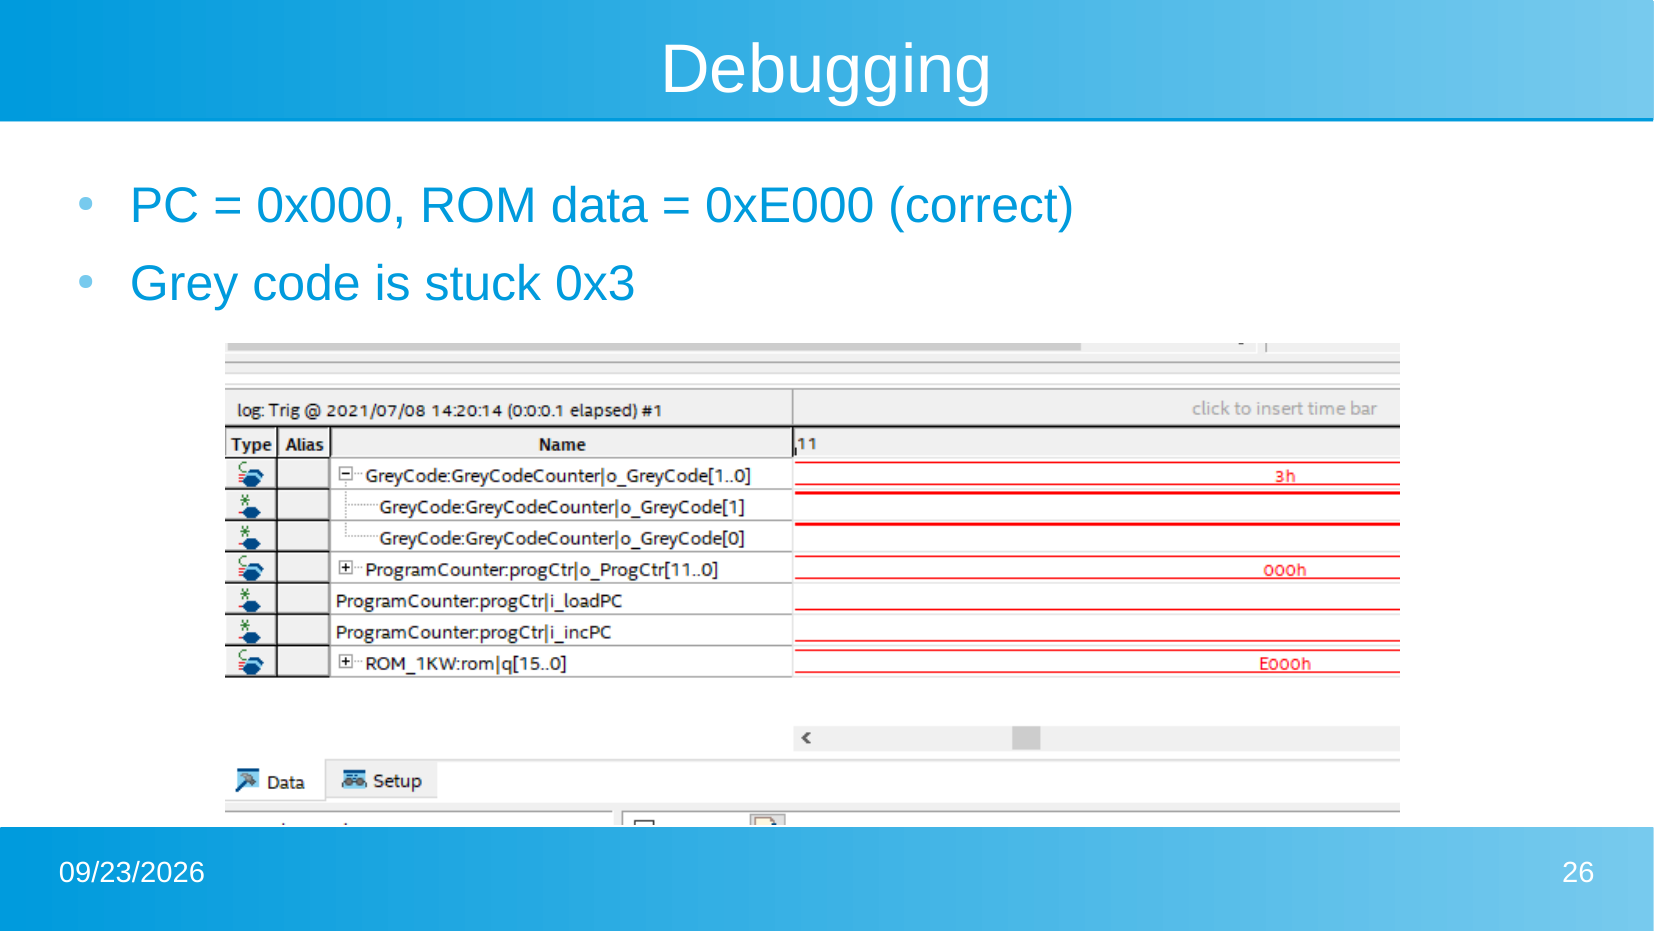

# Debugging
PC = 0x000, ROM data = 0xE000 (correct)
Grey code is stuck 0x3
26